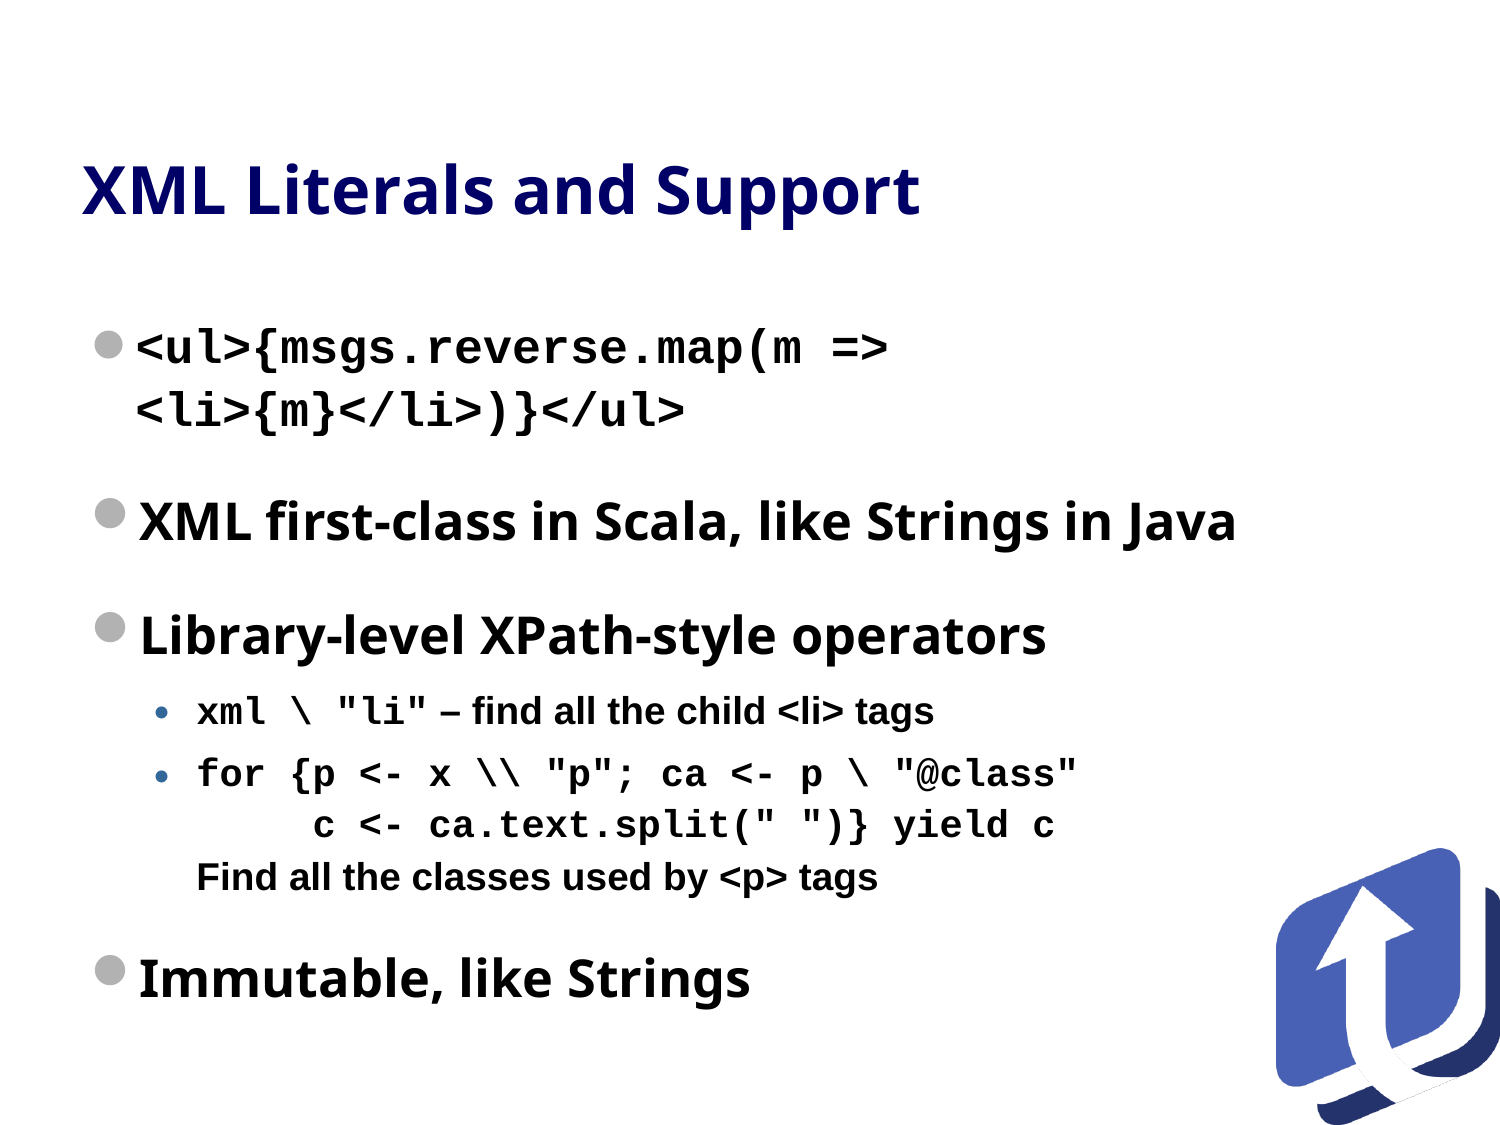

# XML Literals and Support
<ul>{msgs.reverse.map(m => <li>{m}</li>)}</ul>
XML first-class in Scala, like Strings in Java
Library-level XPath-style operators
xml \ "li" – find all the child <li> tags
for {p <- x \\ "p"; ca <- p \ "@class"
 c <- ca.text.split(" ")} yield c
Find all the classes used by <p> tags
Immutable, like Strings